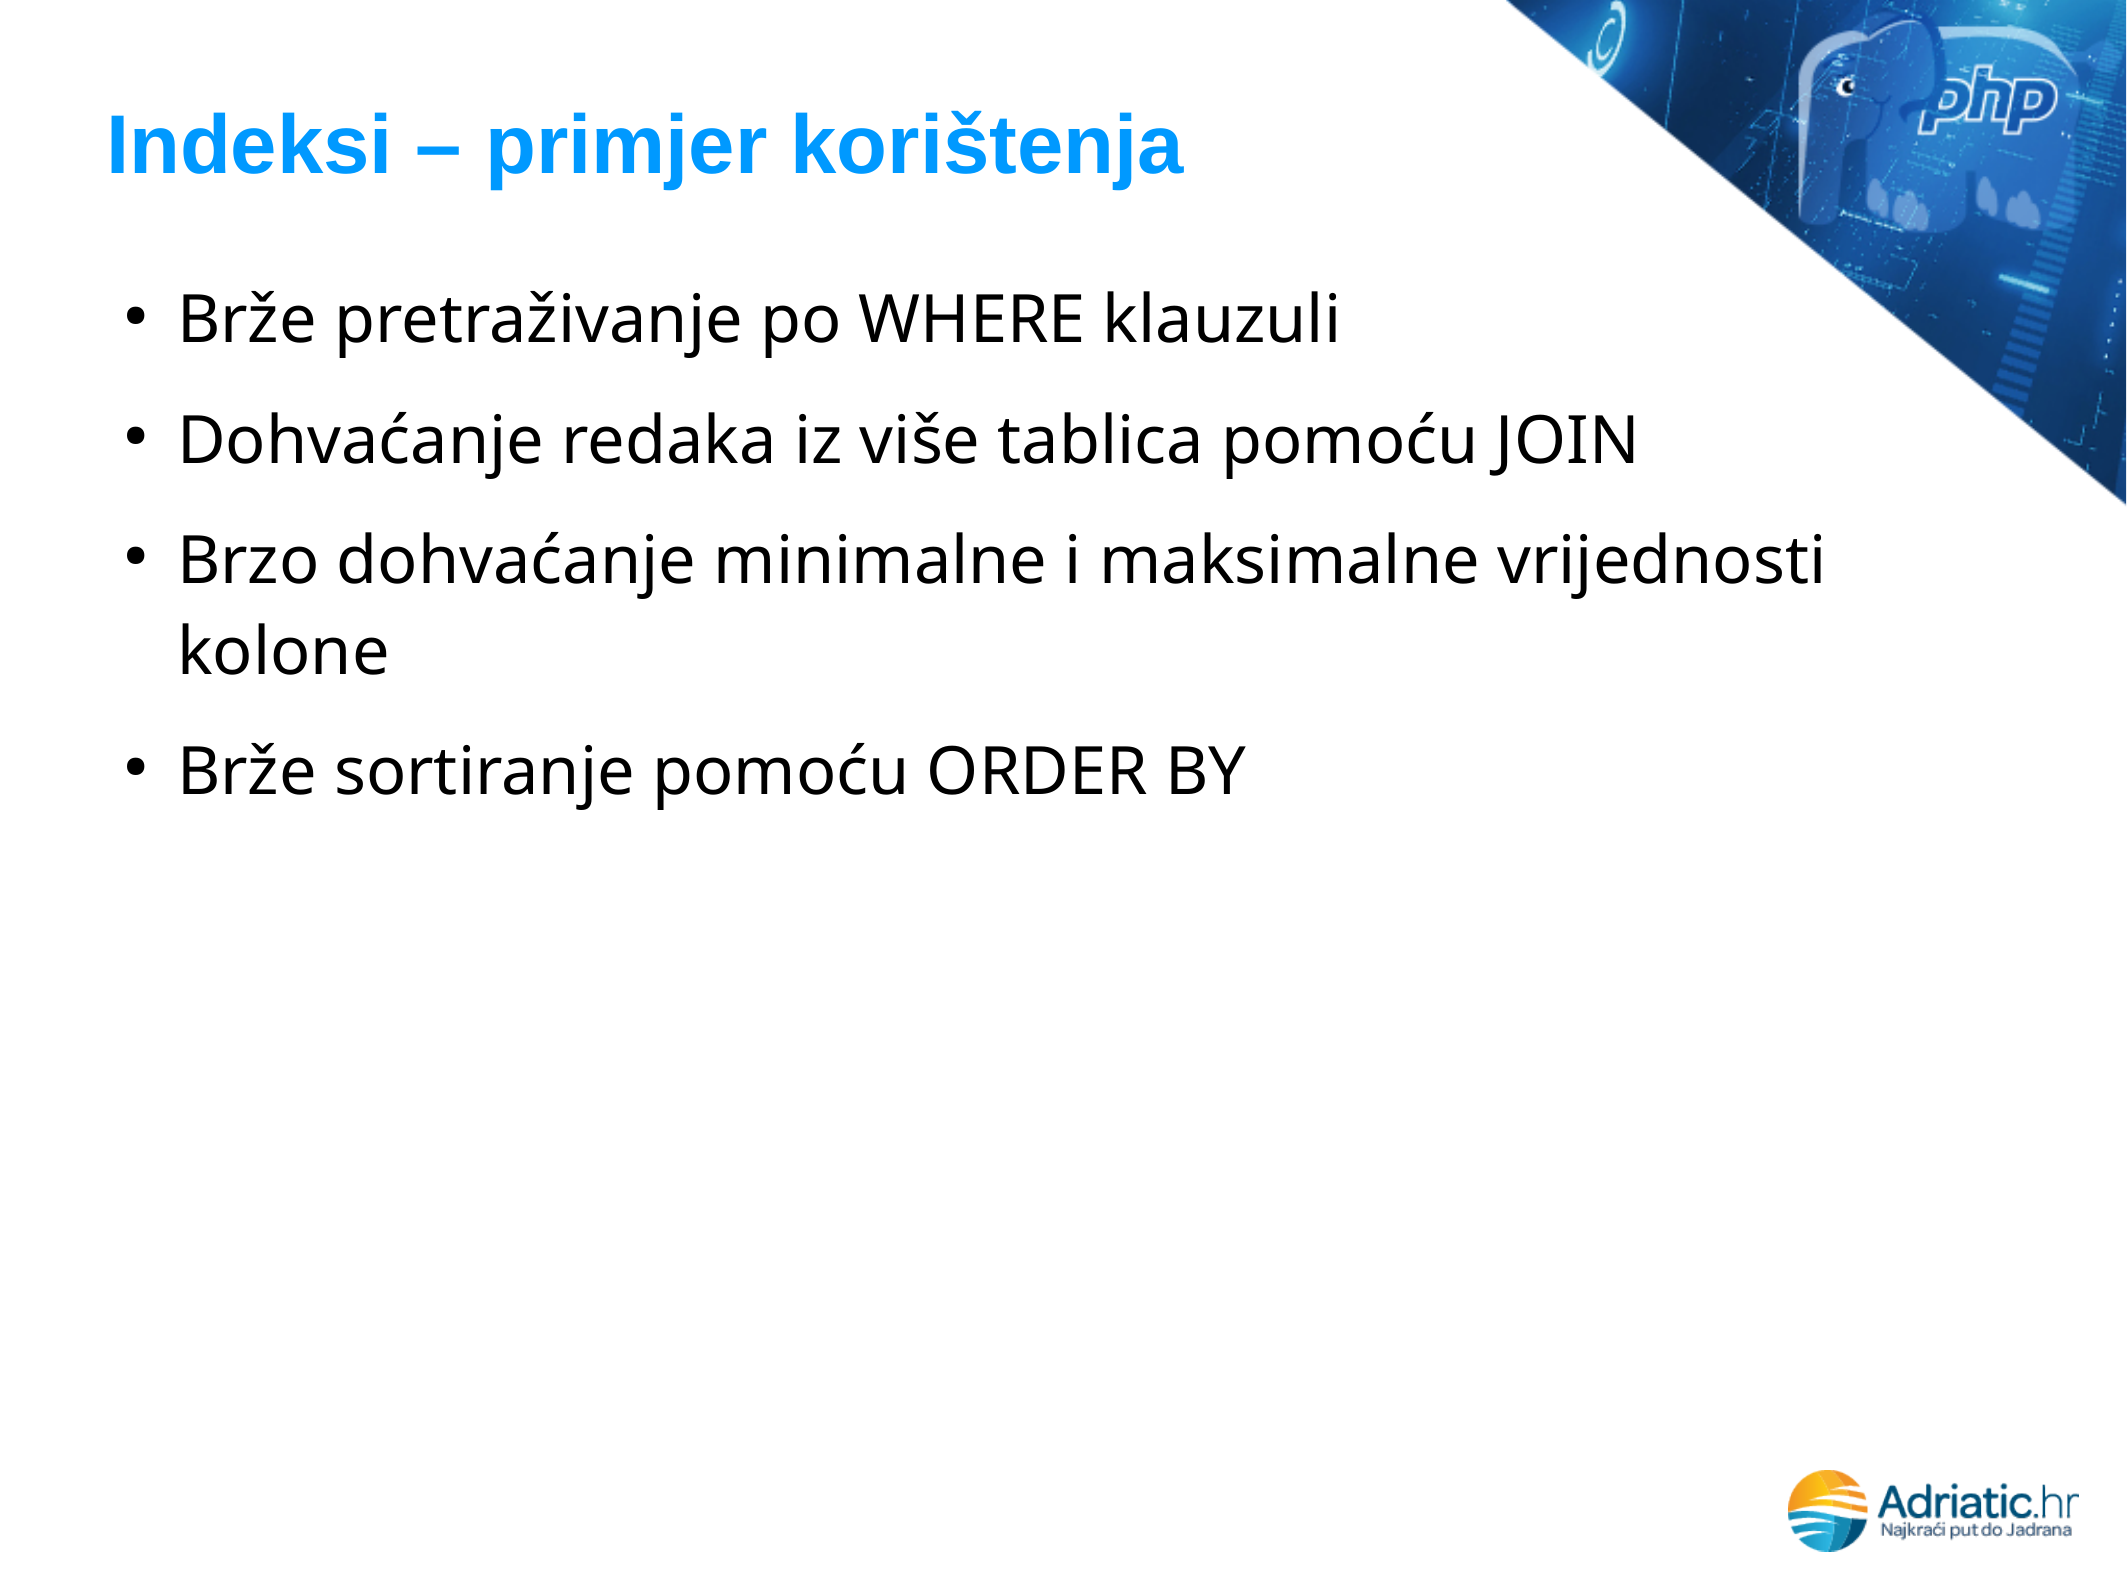

# Indeksi – primjer korištenja
Brže pretraživanje po WHERE klauzuli
Dohvaćanje redaka iz više tablica pomoću JOIN
Brzo dohvaćanje minimalne i maksimalne vrijednosti kolone
Brže sortiranje pomoću ORDER BY